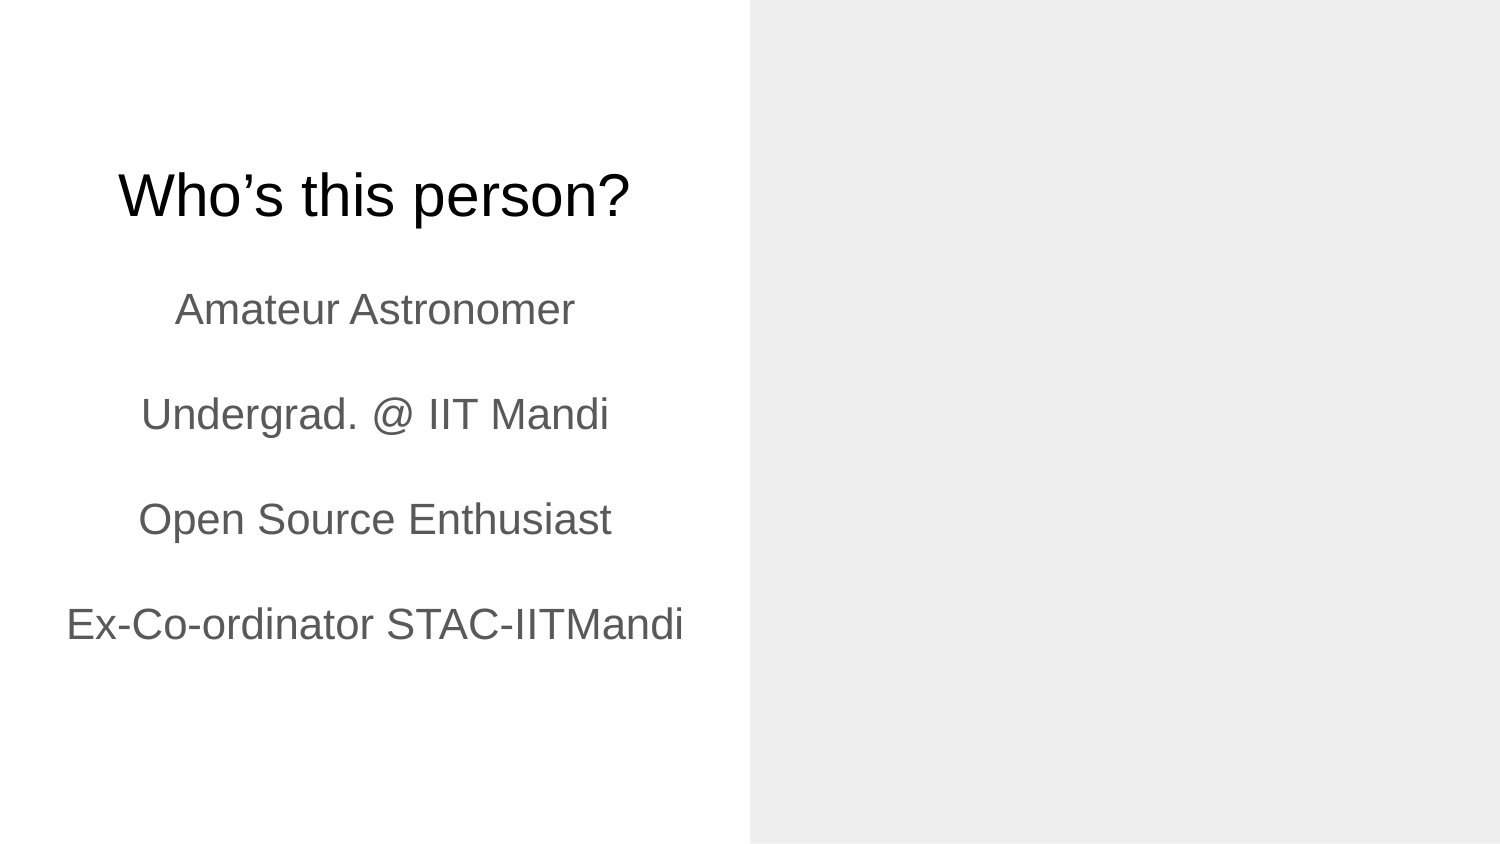

# Who’s this person?
Amateur Astronomer
Undergrad. @ IIT Mandi
Open Source Enthusiast
Ex-Co-ordinator STAC-IITMandi